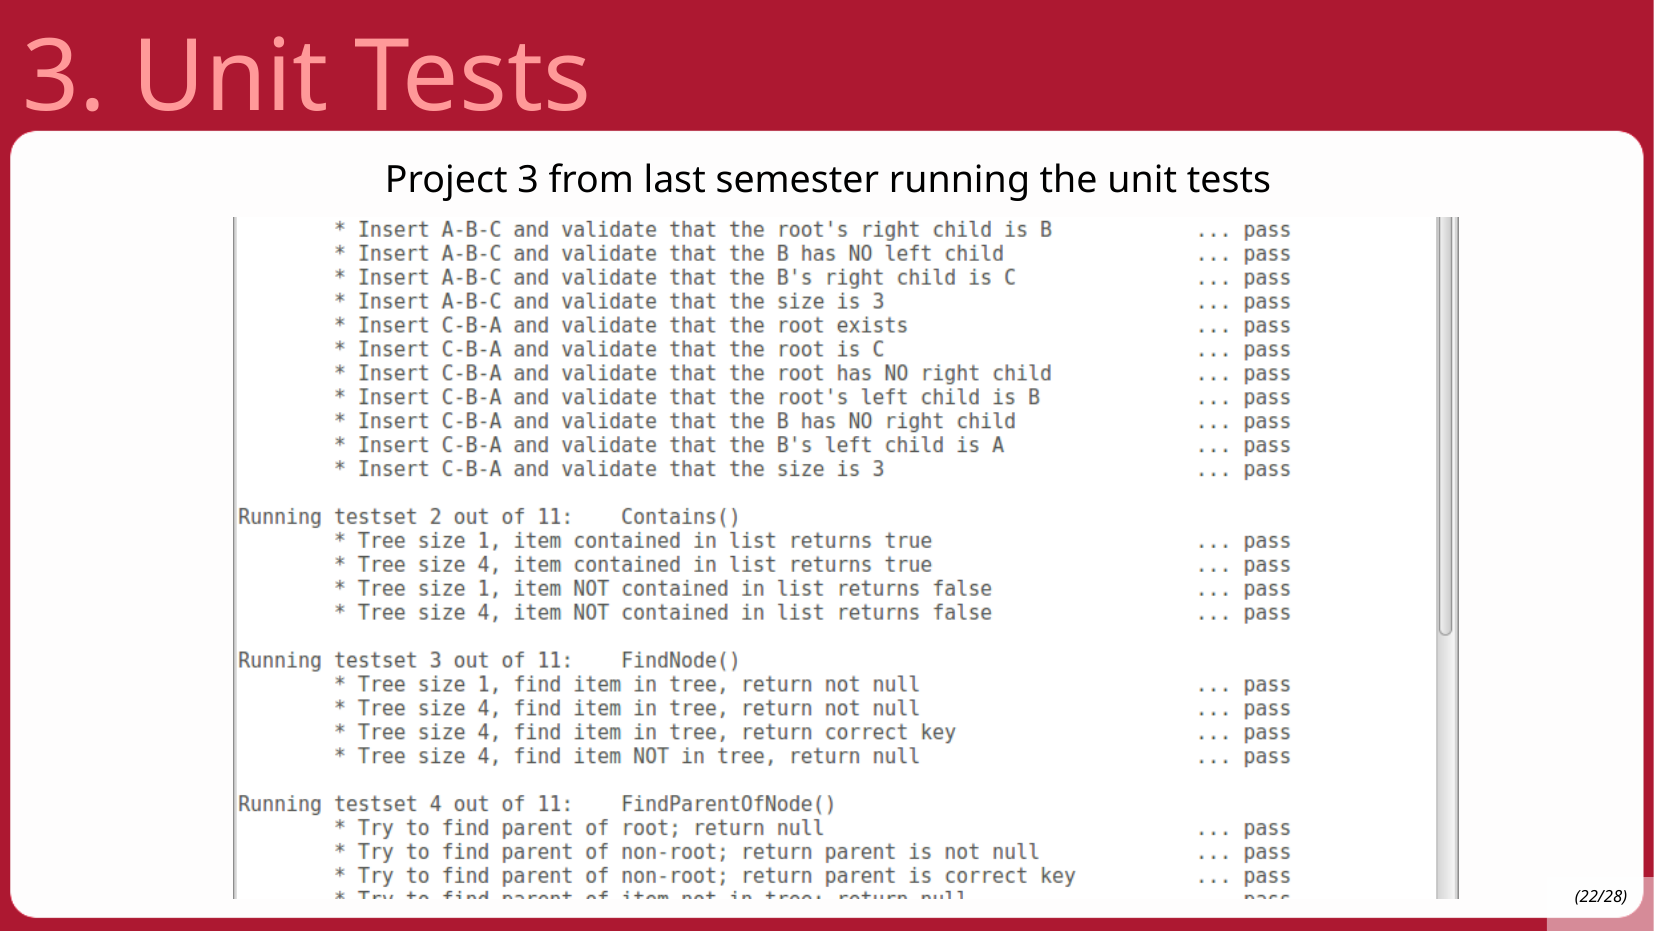

# 3. Unit Tests
Project 3 from last semester running the unit tests